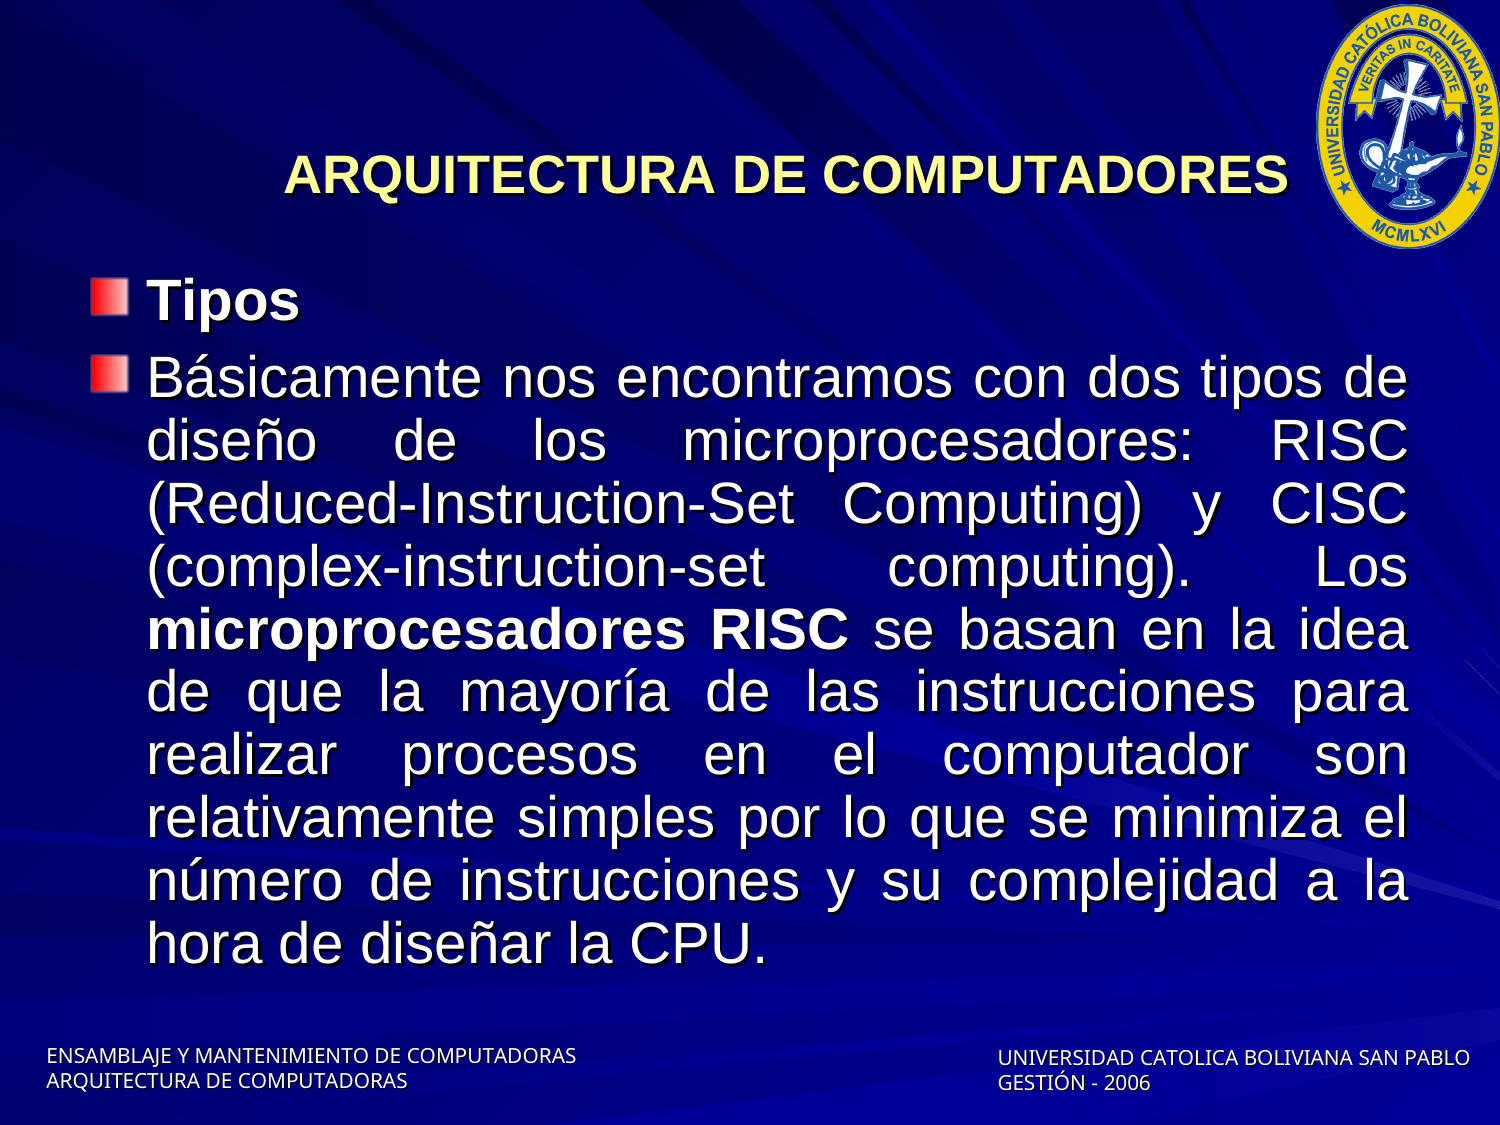

#
ARQUITECTURA DE COMPUTADORES
Tipos
Básicamente nos encontramos con dos tipos de diseño de los microprocesadores: RISC (Reduced-Instruction-Set Computing) y CISC (complex-instruction-set computing). Los microprocesadores RISC se basan en la idea de que la mayoría de las instrucciones para realizar procesos en el computador son relativamente simples por lo que se minimiza el número de instrucciones y su complejidad a la hora de diseñar la CPU.